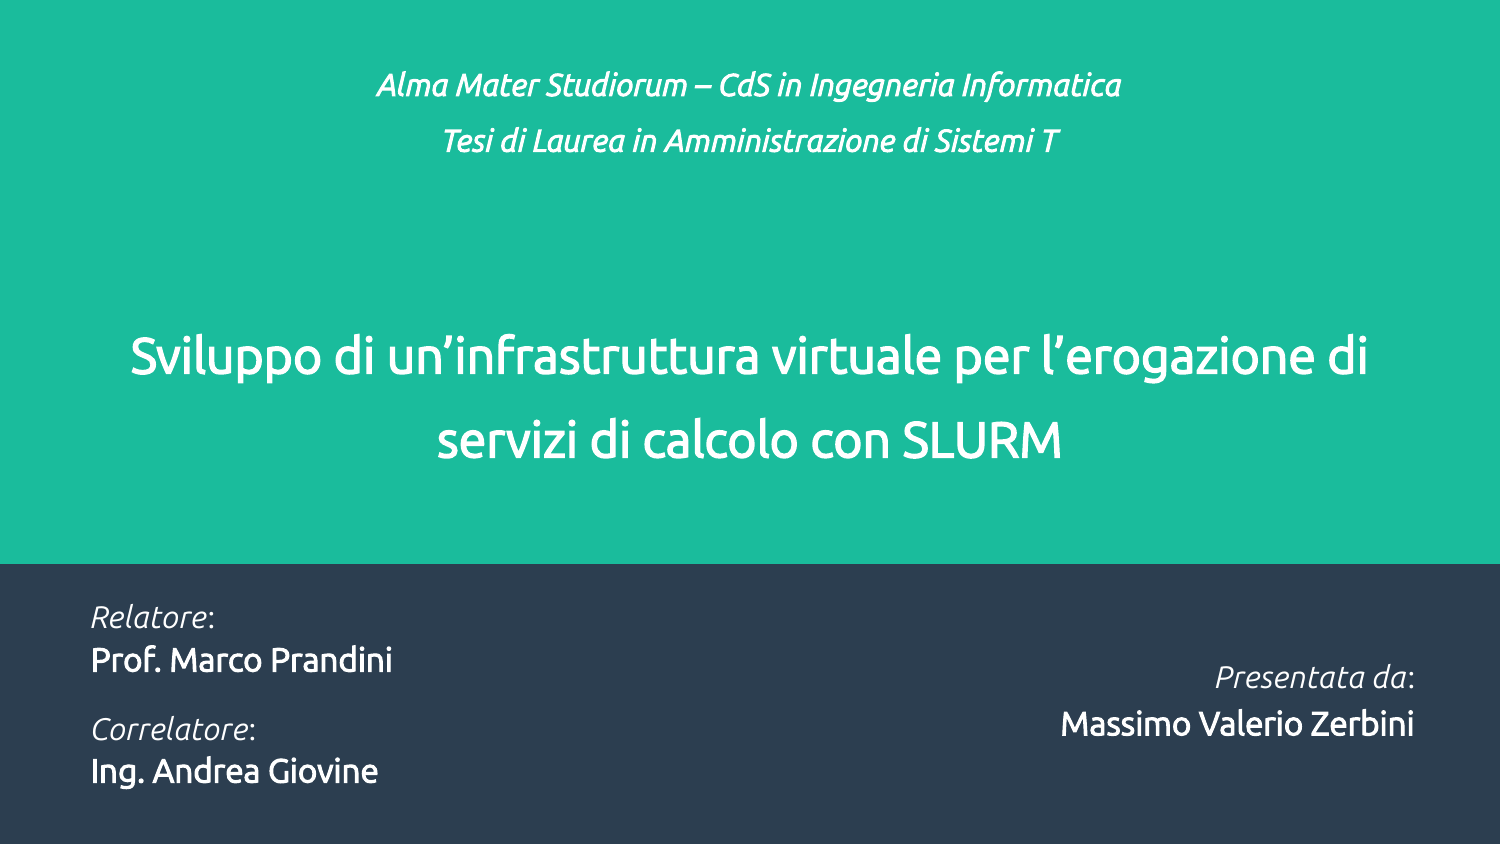

Alma Mater Studiorum – CdS in Ingegneria Informatica
Tesi di Laurea in Amministrazione di Sistemi T
# Sviluppo di un’infrastruttura virtuale per l’erogazione di servizi di calcolo con SLURM
Relatore:
Prof. Marco Prandini
Presentata da:
Massimo Valerio Zerbini
Correlatore:
Ing. Andrea Giovine